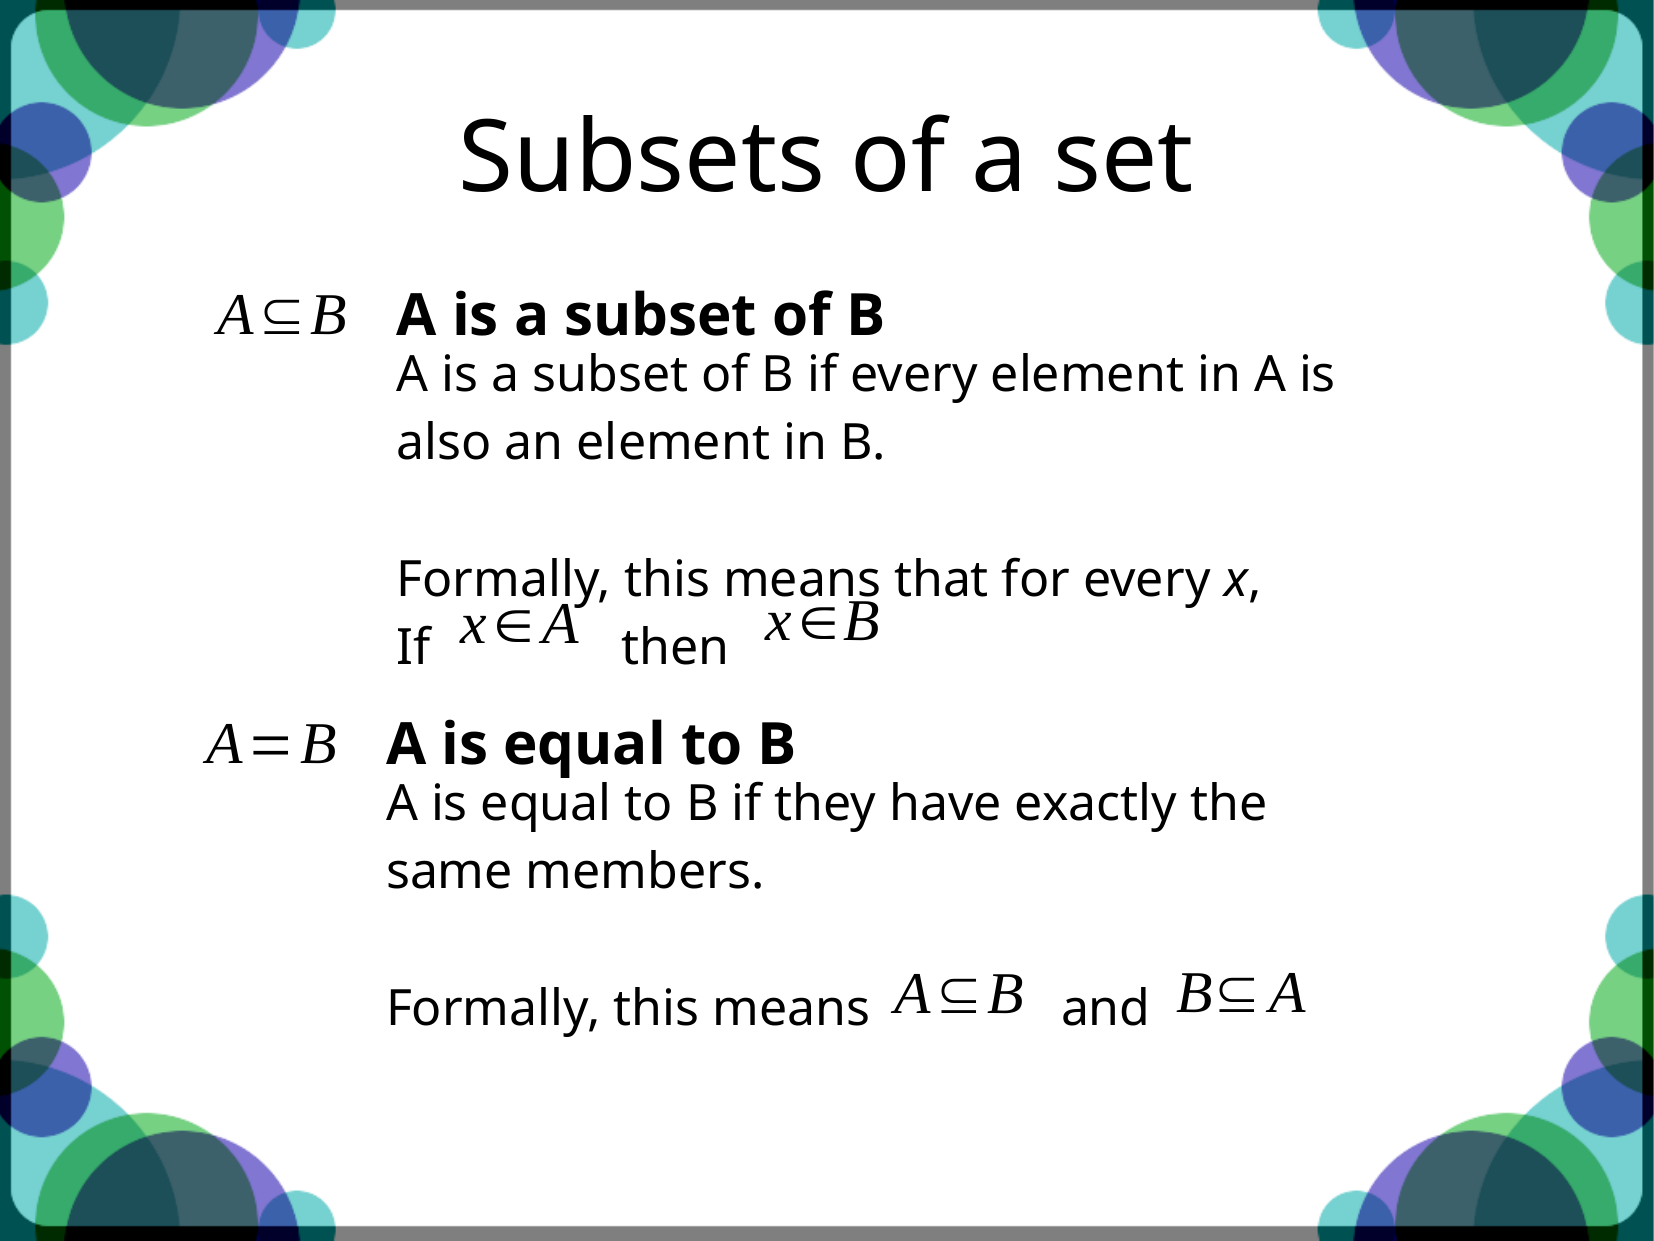

# Subsets of a set
A is a subset of B
A is a subset of B if every element in A is also an element in B.
Formally, this means that for every x,
If 			then
A is equal to B
A is equal to B if they have exactly the same members.
Formally, this means			and